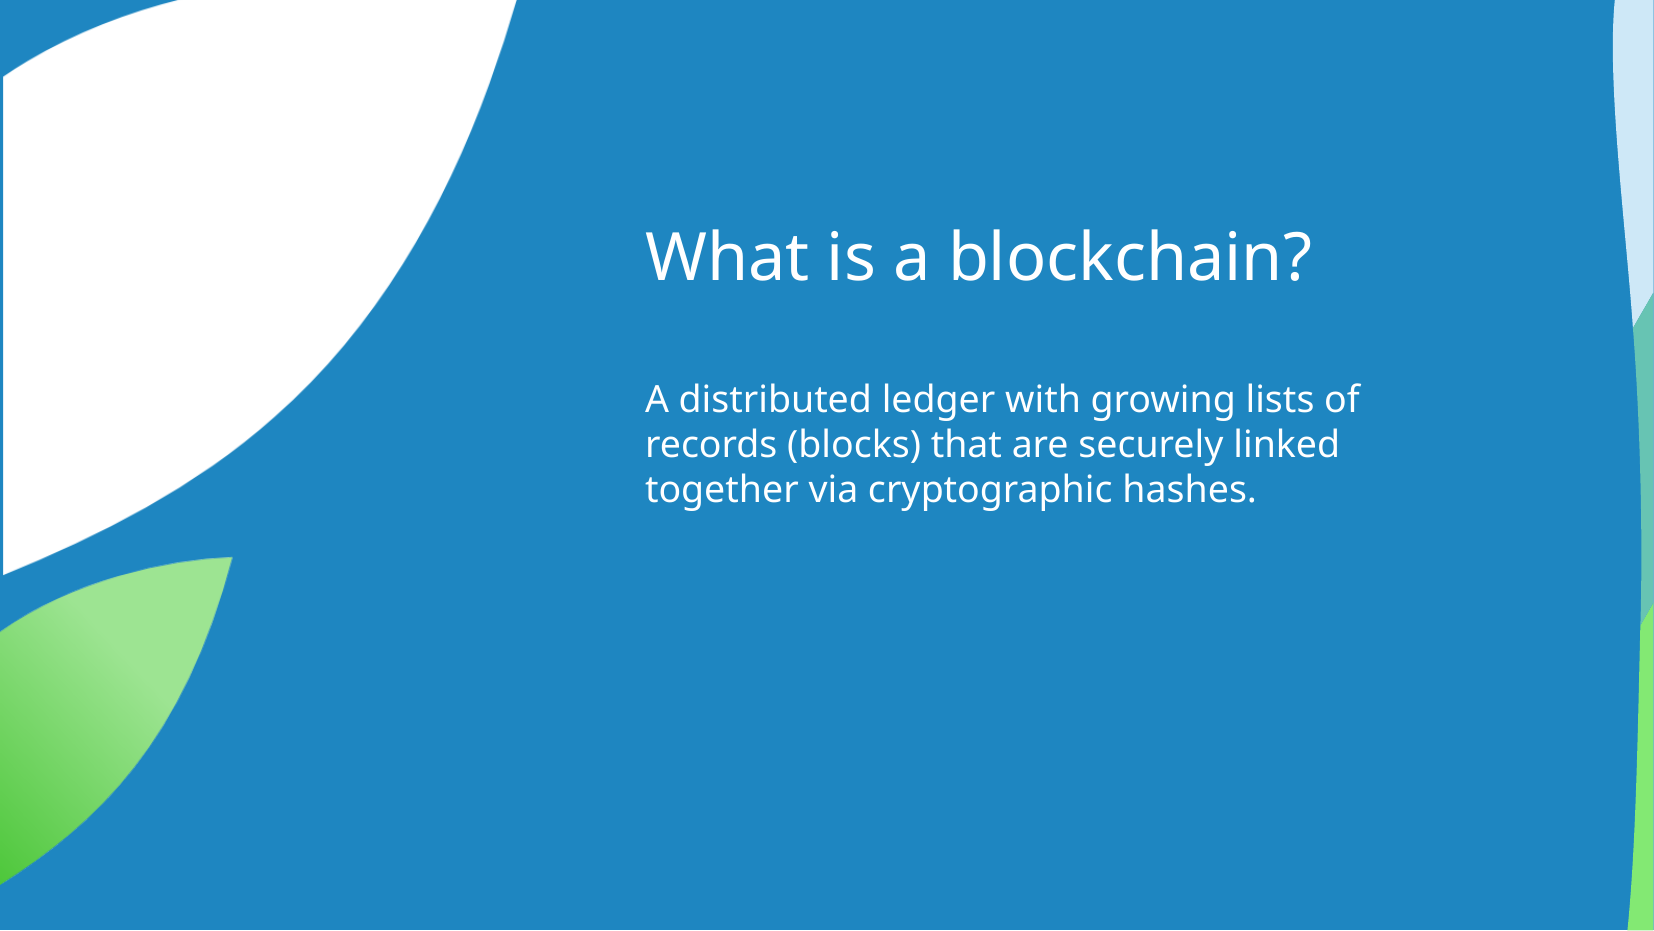

What is a blockchain?
A distributed ledger with growing lists of records (blocks) that are securely linked together via cryptographic hashes.